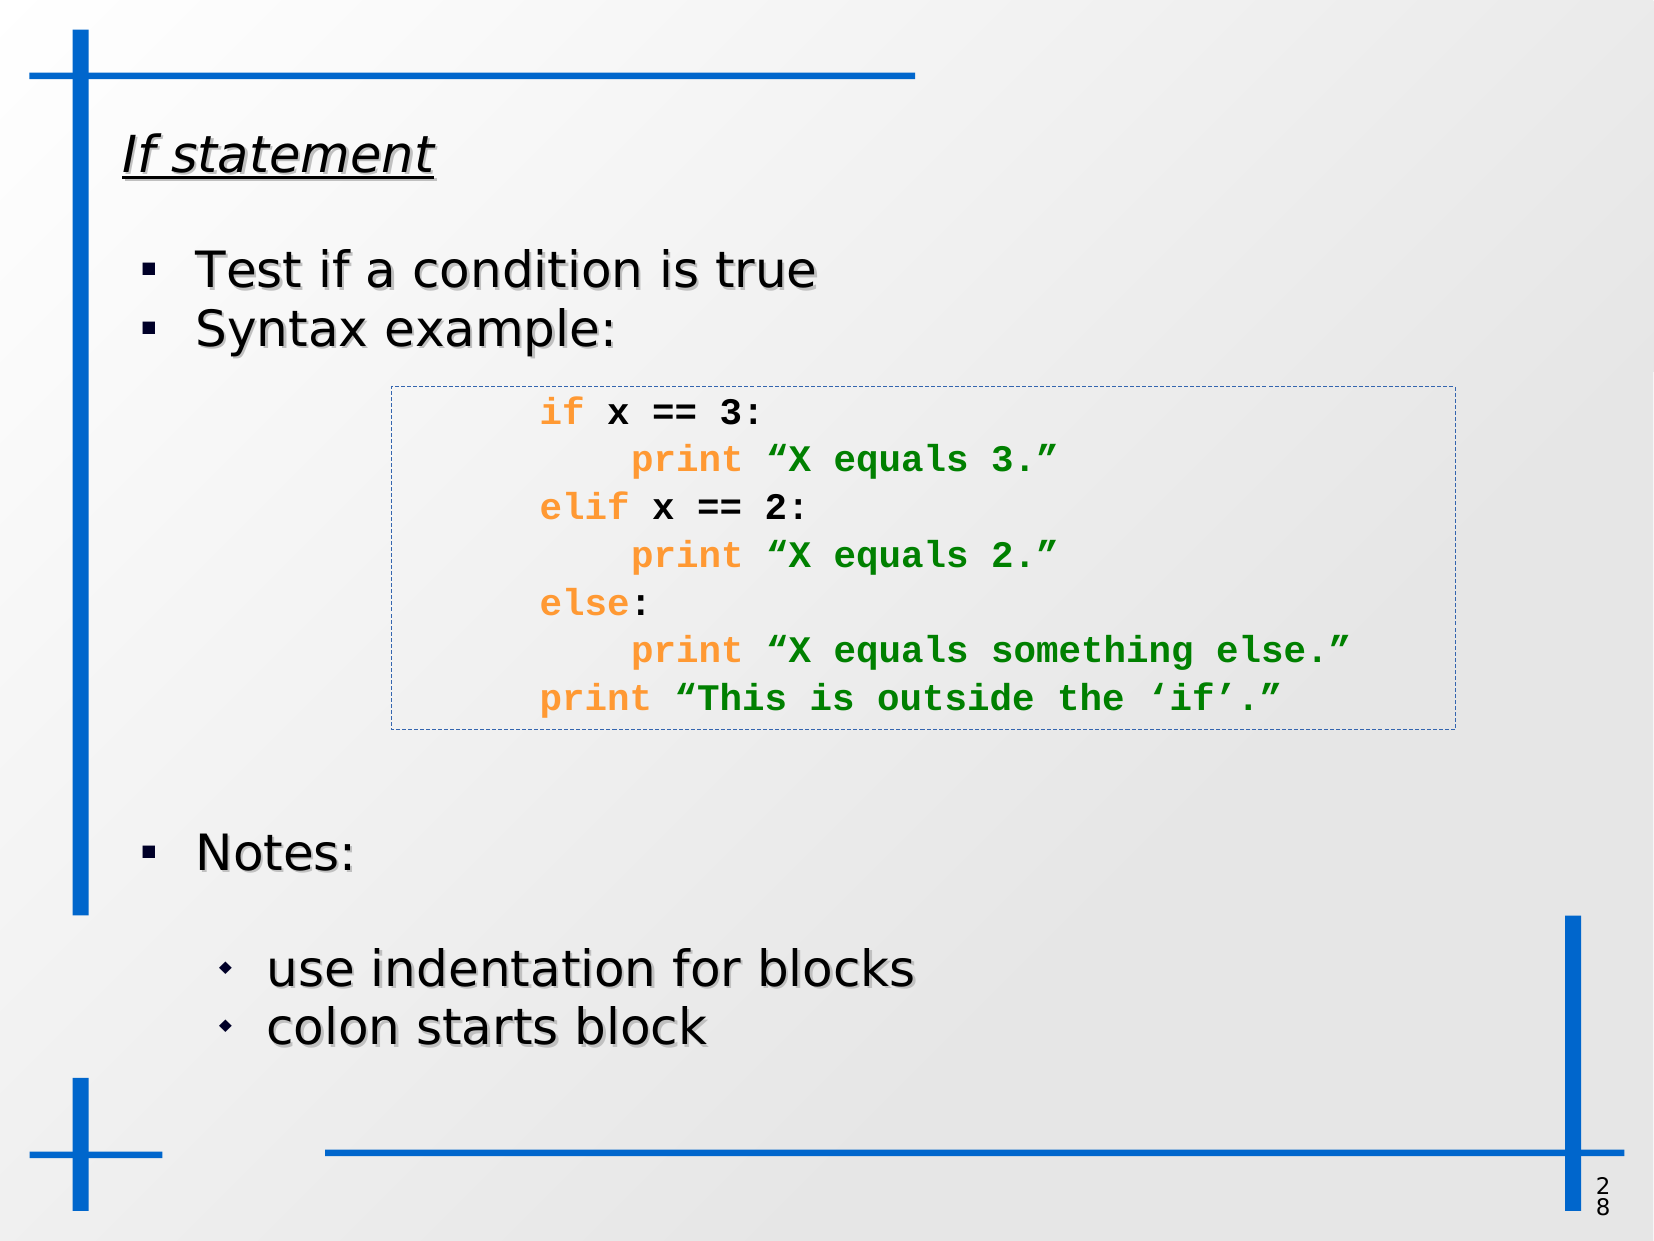

# If statement
Test if a condition is true
Syntax example:
Notes:
use indentation for blocks
colon starts block
if x == 3:
	print “X equals 3.”
elif x == 2:
	print “X equals 2.”
else:
	print “X equals something else.”
print “This is outside the ‘if’.”